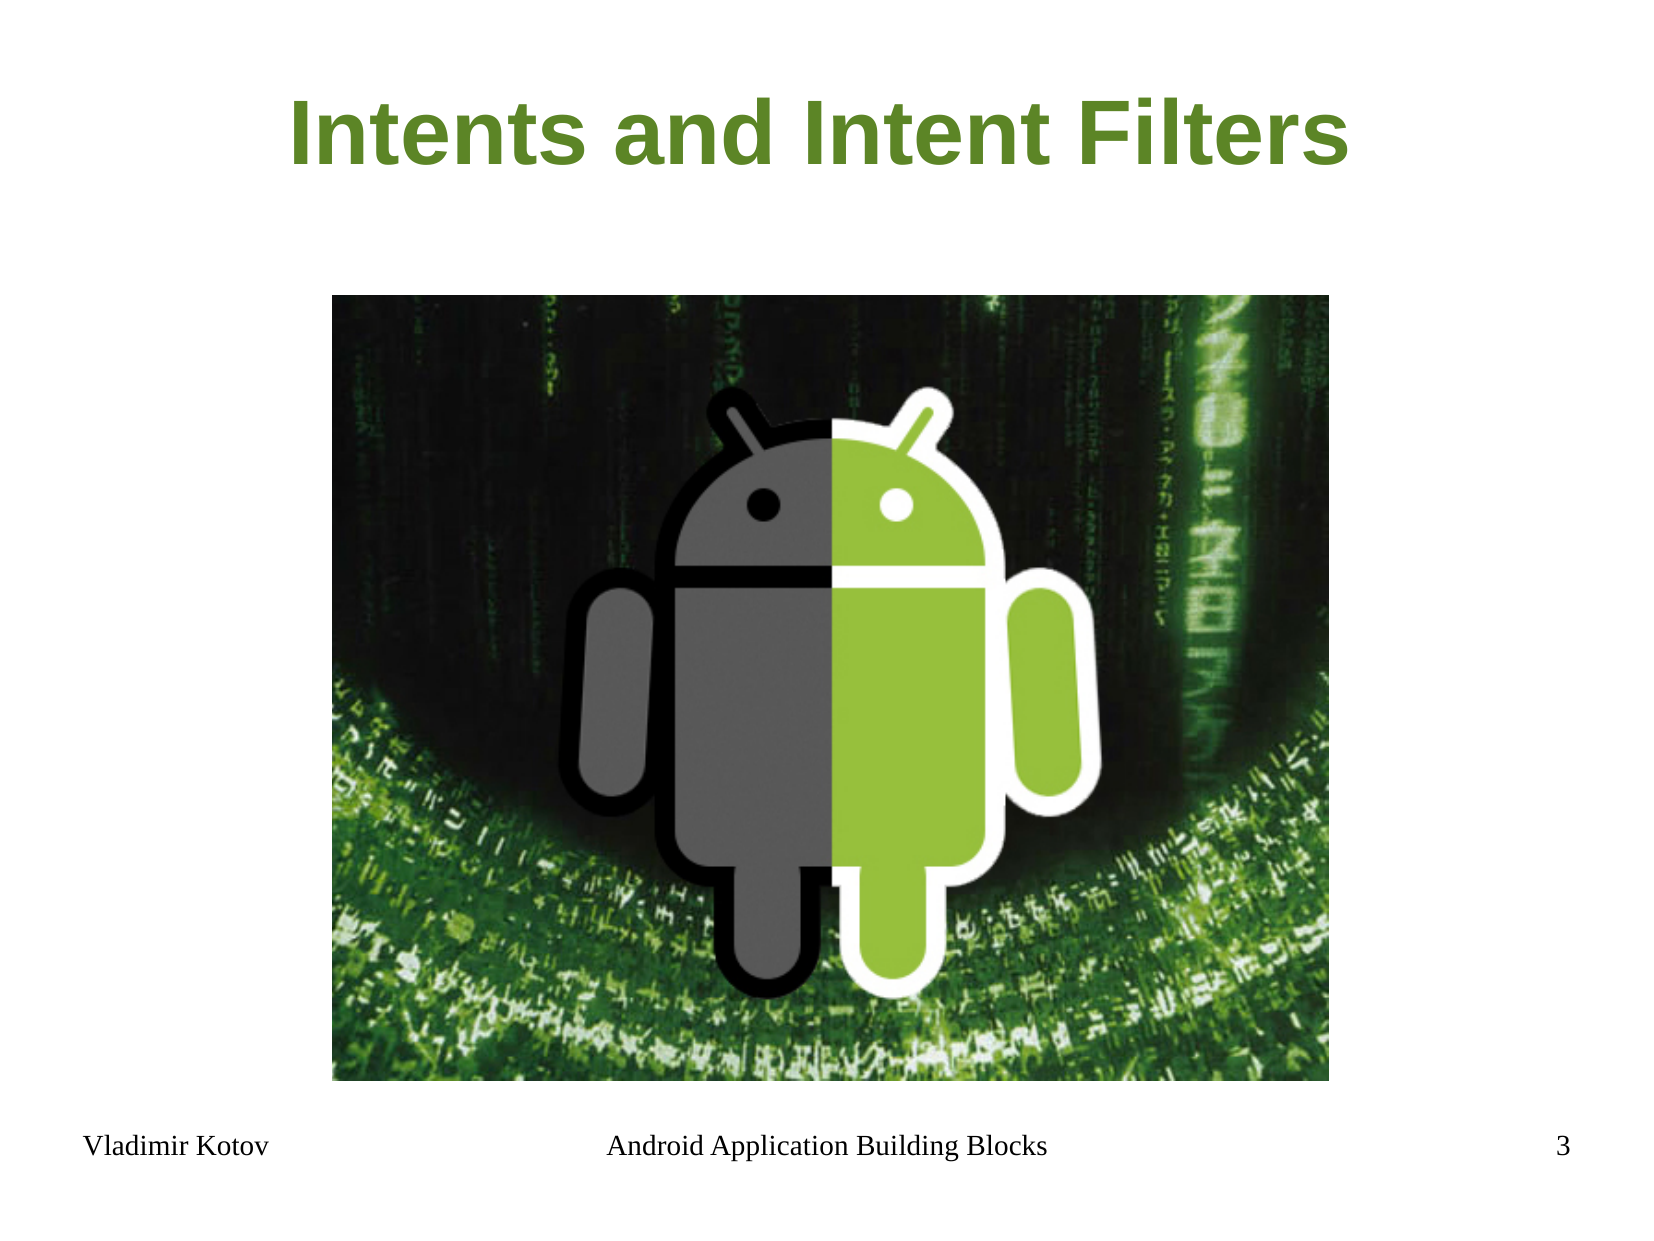

# Intents and Intent Filters
Vladimir Kotov
Android Application Building Blocks
3